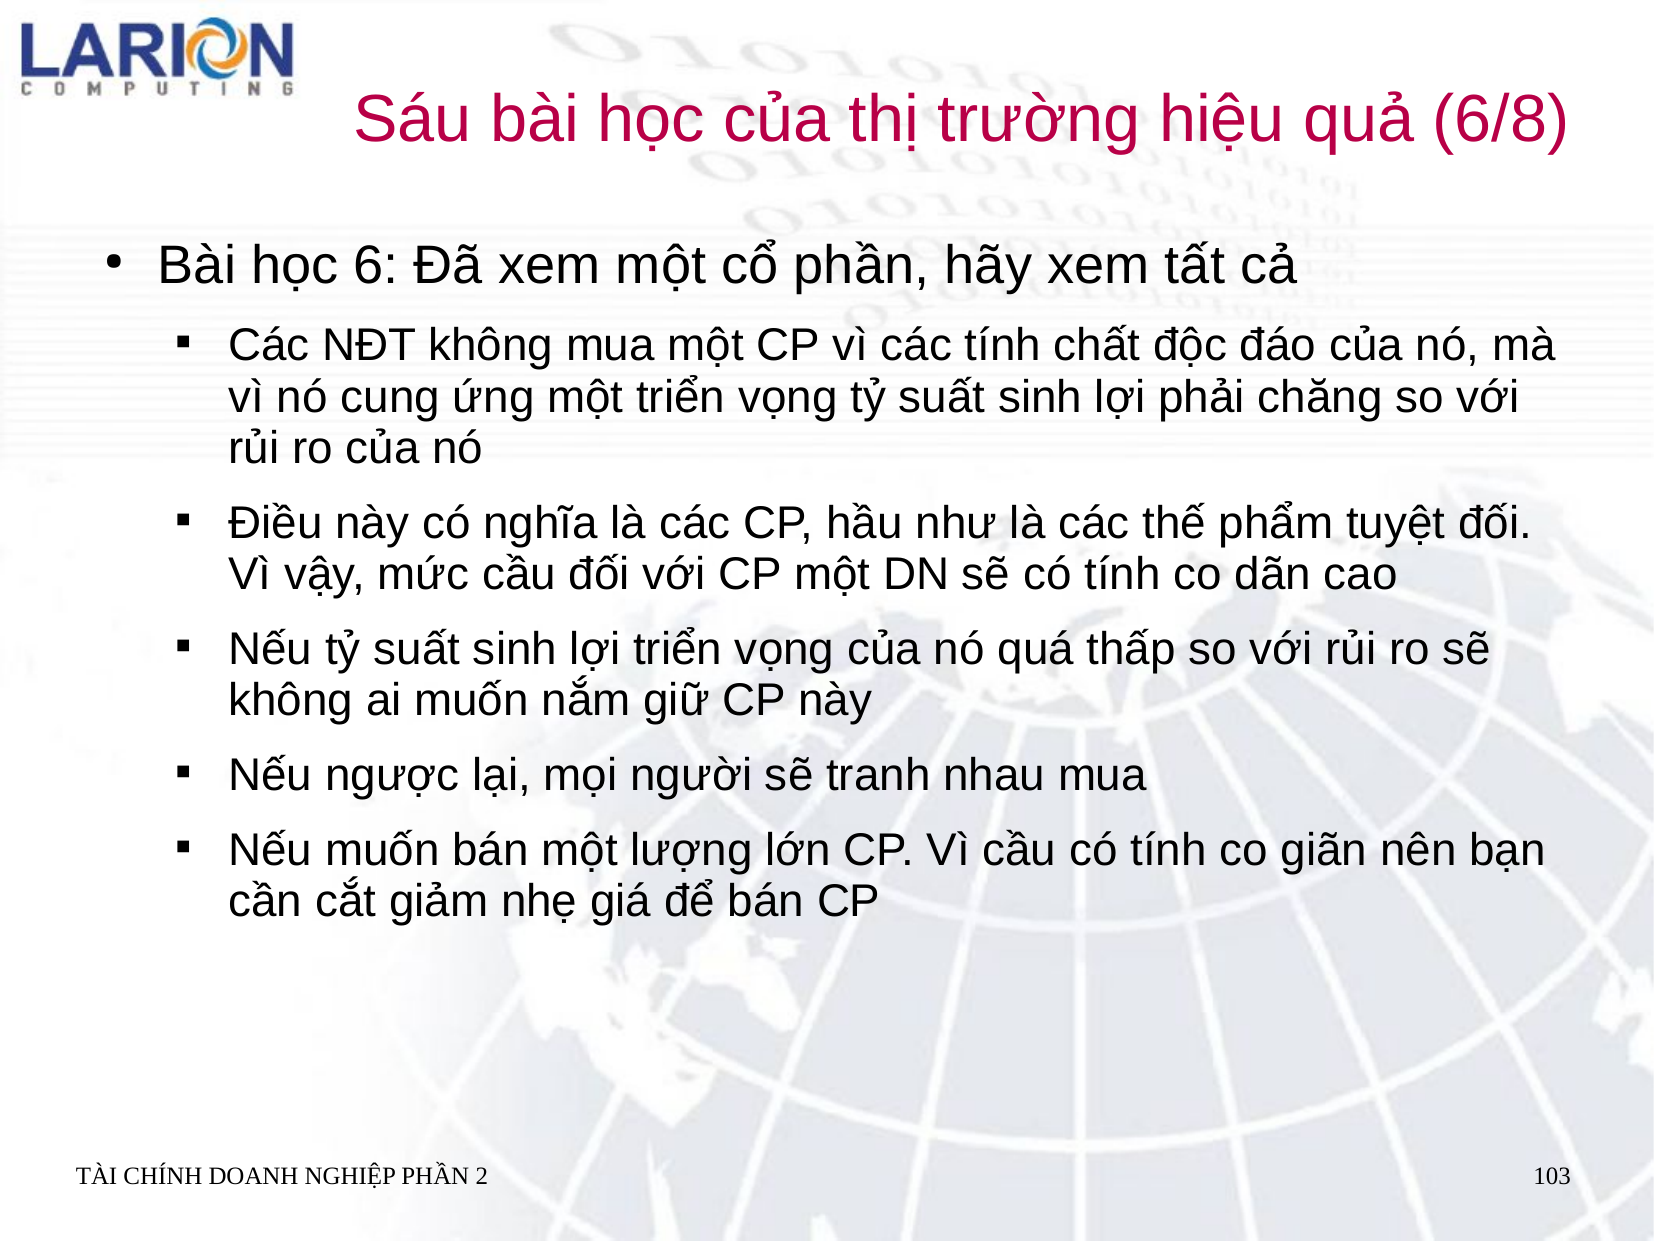

# Sáu bài học của thị trường hiệu quả (6/8)
Bài học 6: Đã xem một cổ phần, hãy xem tất cả
Các NĐT không mua một CP vì các tính chất độc đáo của nó, mà vì nó cung ứng một triển vọng tỷ suất sinh lợi phải chăng so với rủi ro của nó
Điều này có nghĩa là các CP, hầu như là các thế phẩm tuyệt đối. Vì vậy, mức cầu đối với CP một DN sẽ có tính co dãn cao
Nếu tỷ suất sinh lợi triển vọng của nó quá thấp so với rủi ro sẽ không ai muốn nắm giữ CP này
Nếu ngược lại, mọi người sẽ tranh nhau mua
Nếu muốn bán một lượng lớn CP. Vì cầu có tính co giãn nên bạn cần cắt giảm nhẹ giá để bán CP
TÀI CHÍNH DOANH NGHIỆP PHẦN 2
103